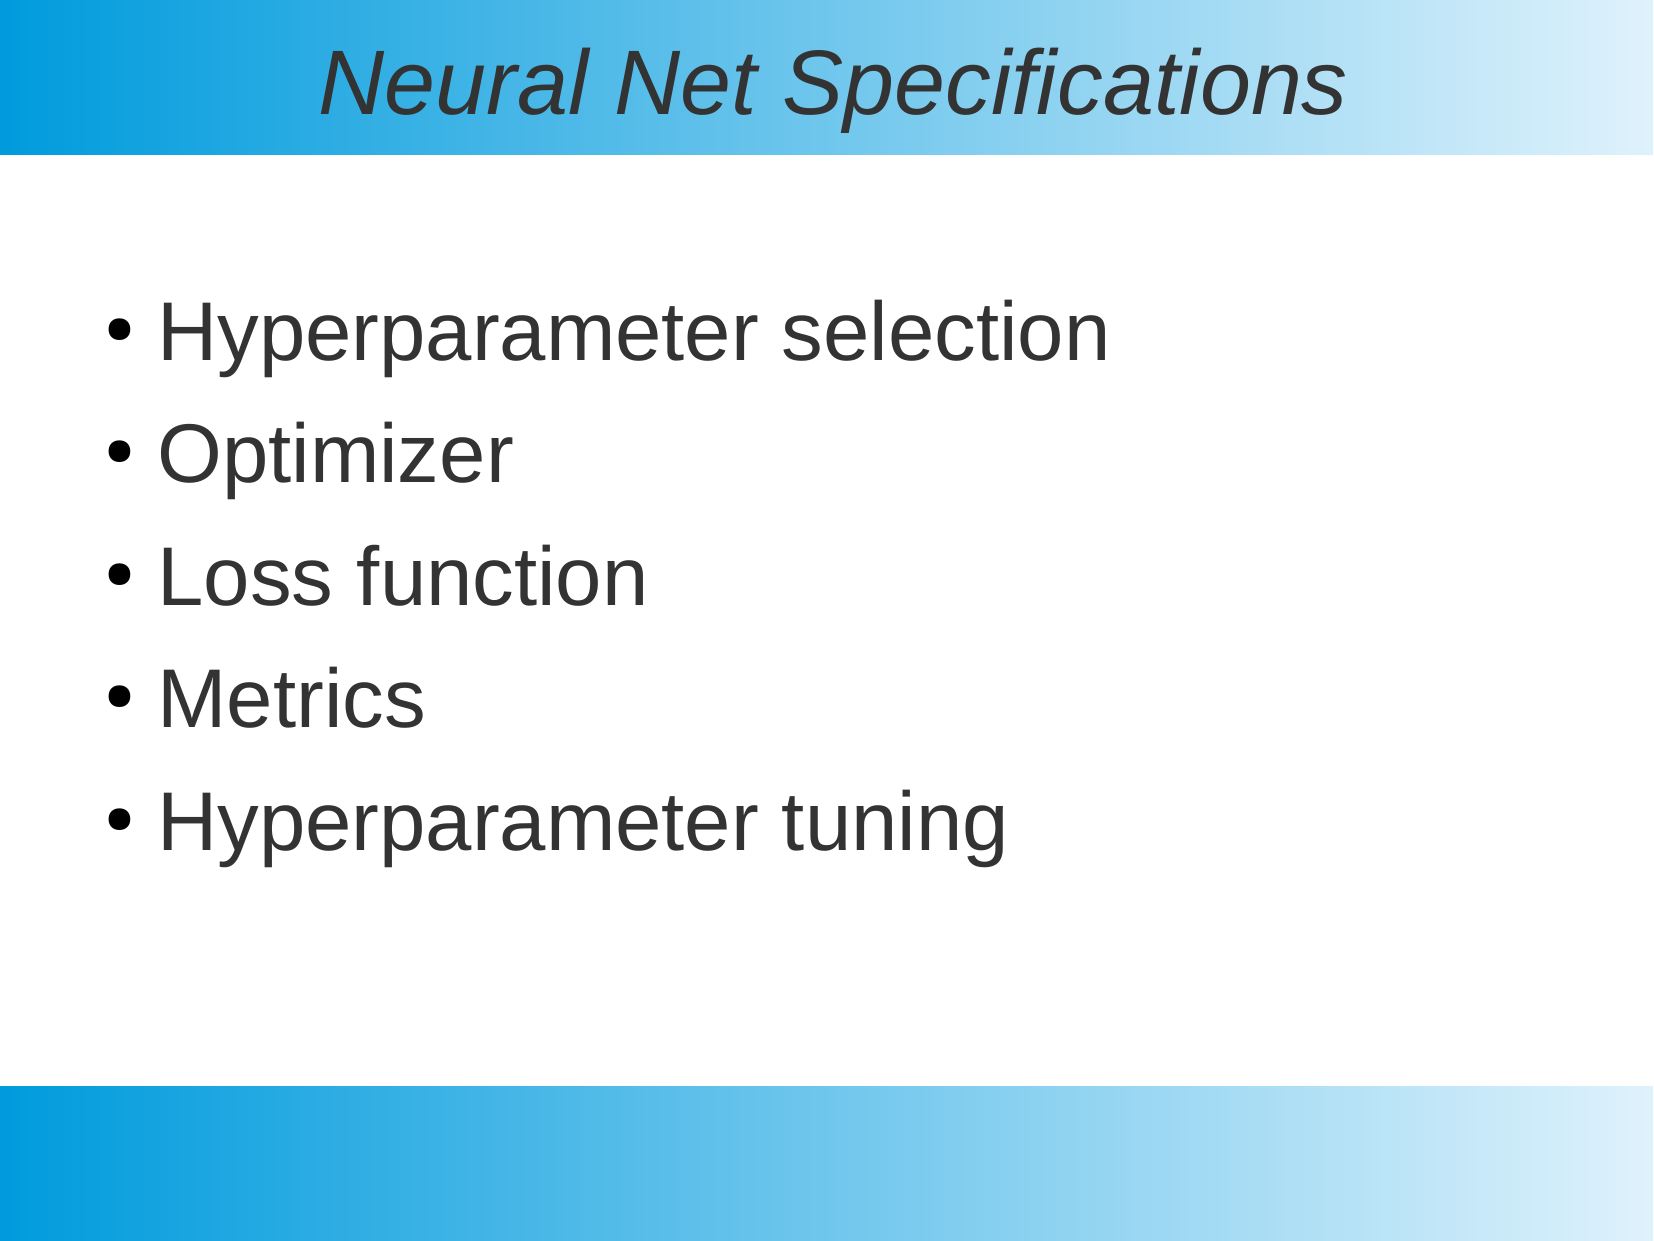

# Neural Net Specifications
Hyperparameter selection
Optimizer
Loss function
Metrics
Hyperparameter tuning